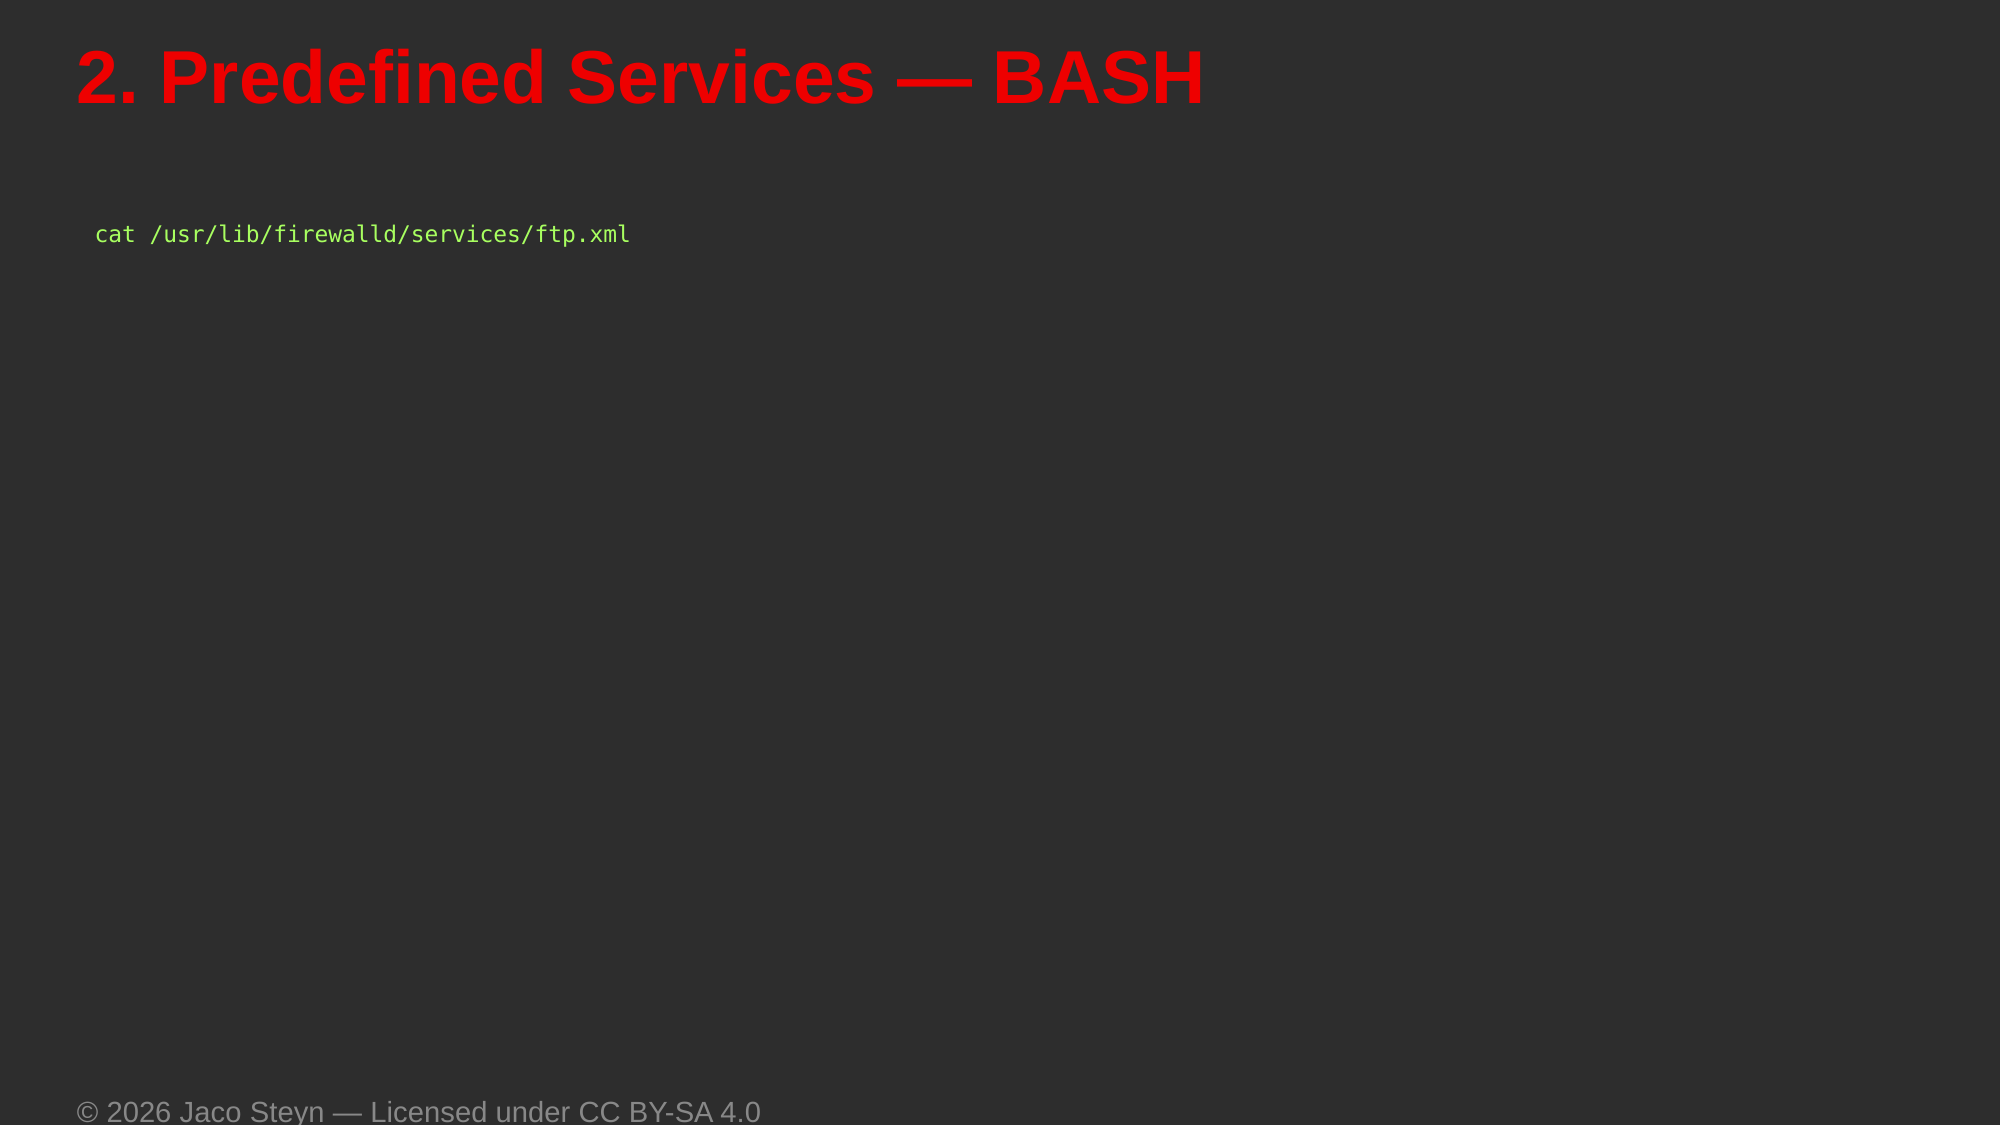

2. Predefined Services — BASH
cat /usr/lib/firewalld/services/ftp.xml
© 2026 Jaco Steyn — Licensed under CC BY-SA 4.0